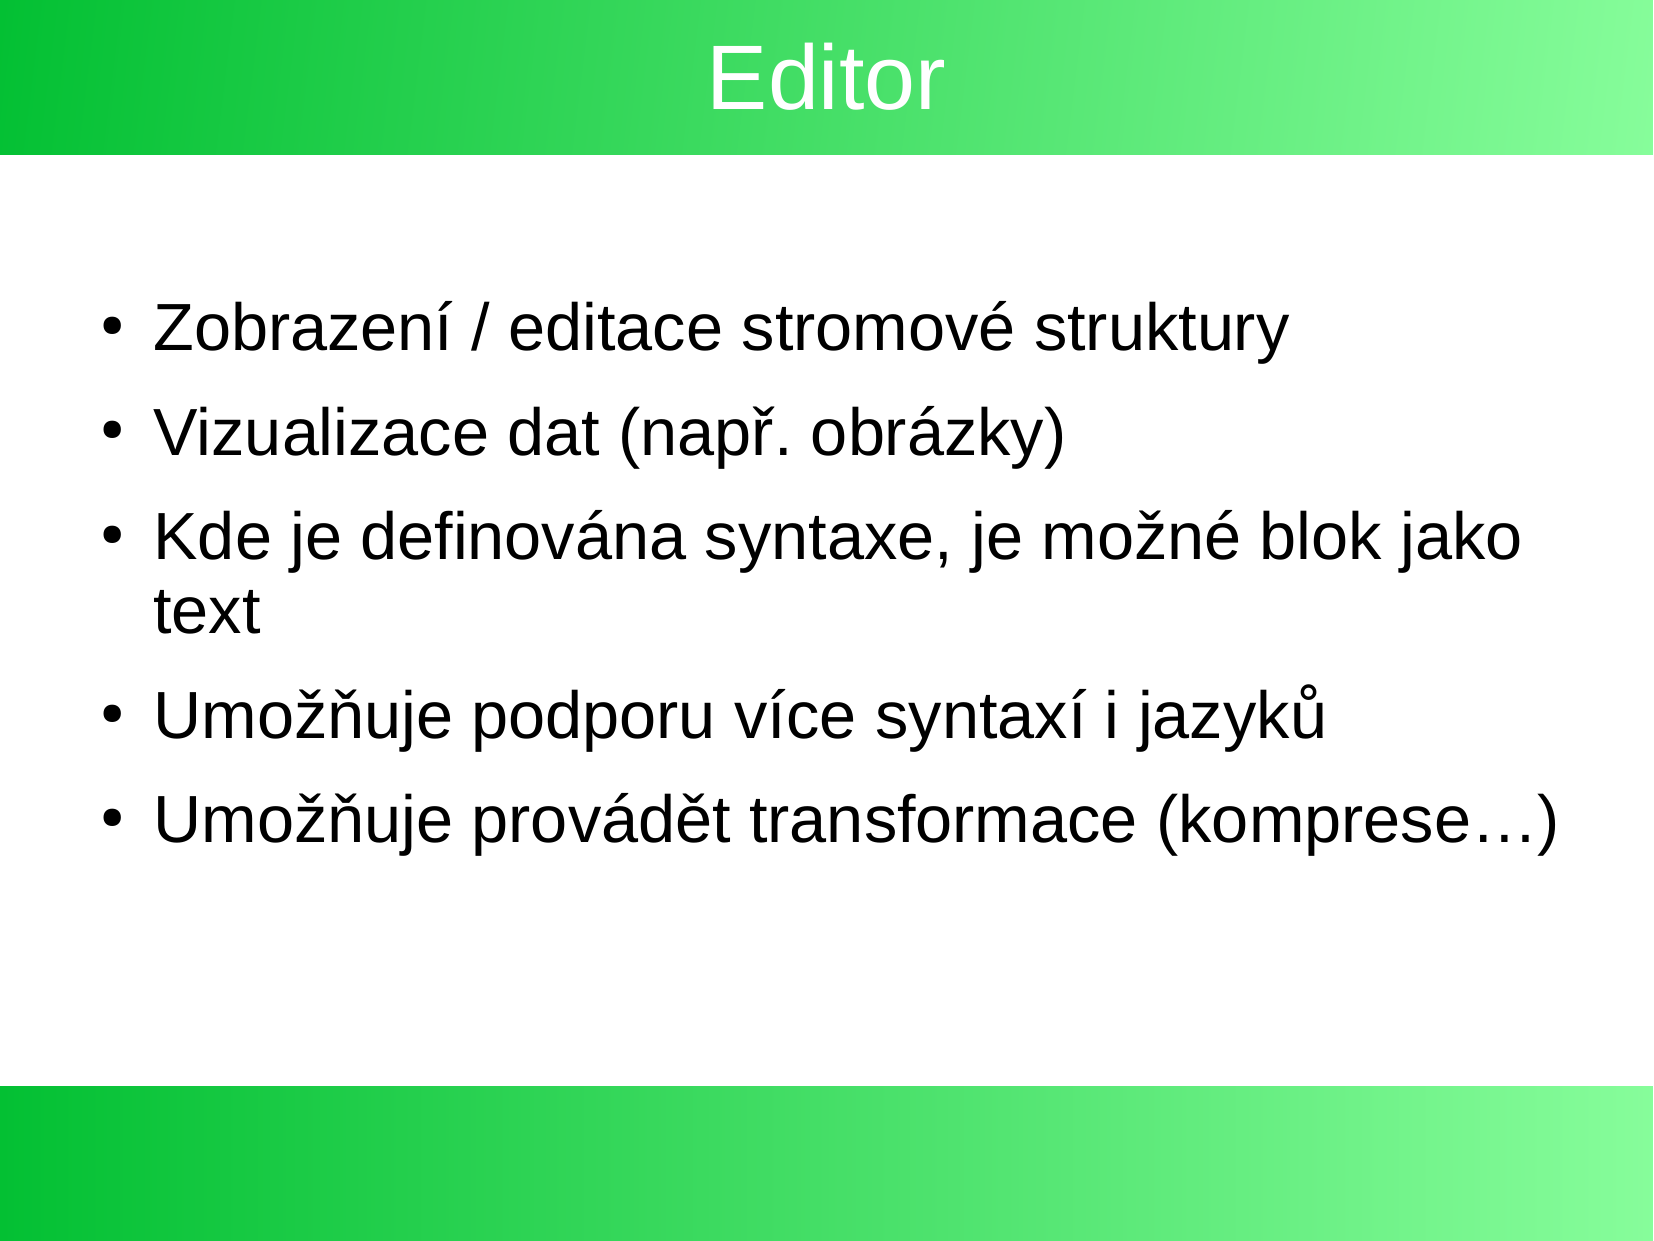

# Editor
Zobrazení / editace stromové struktury
Vizualizace dat (např. obrázky)
Kde je definována syntaxe, je možné blok jako text
Umožňuje podporu více syntaxí i jazyků
Umožňuje provádět transformace (komprese…)